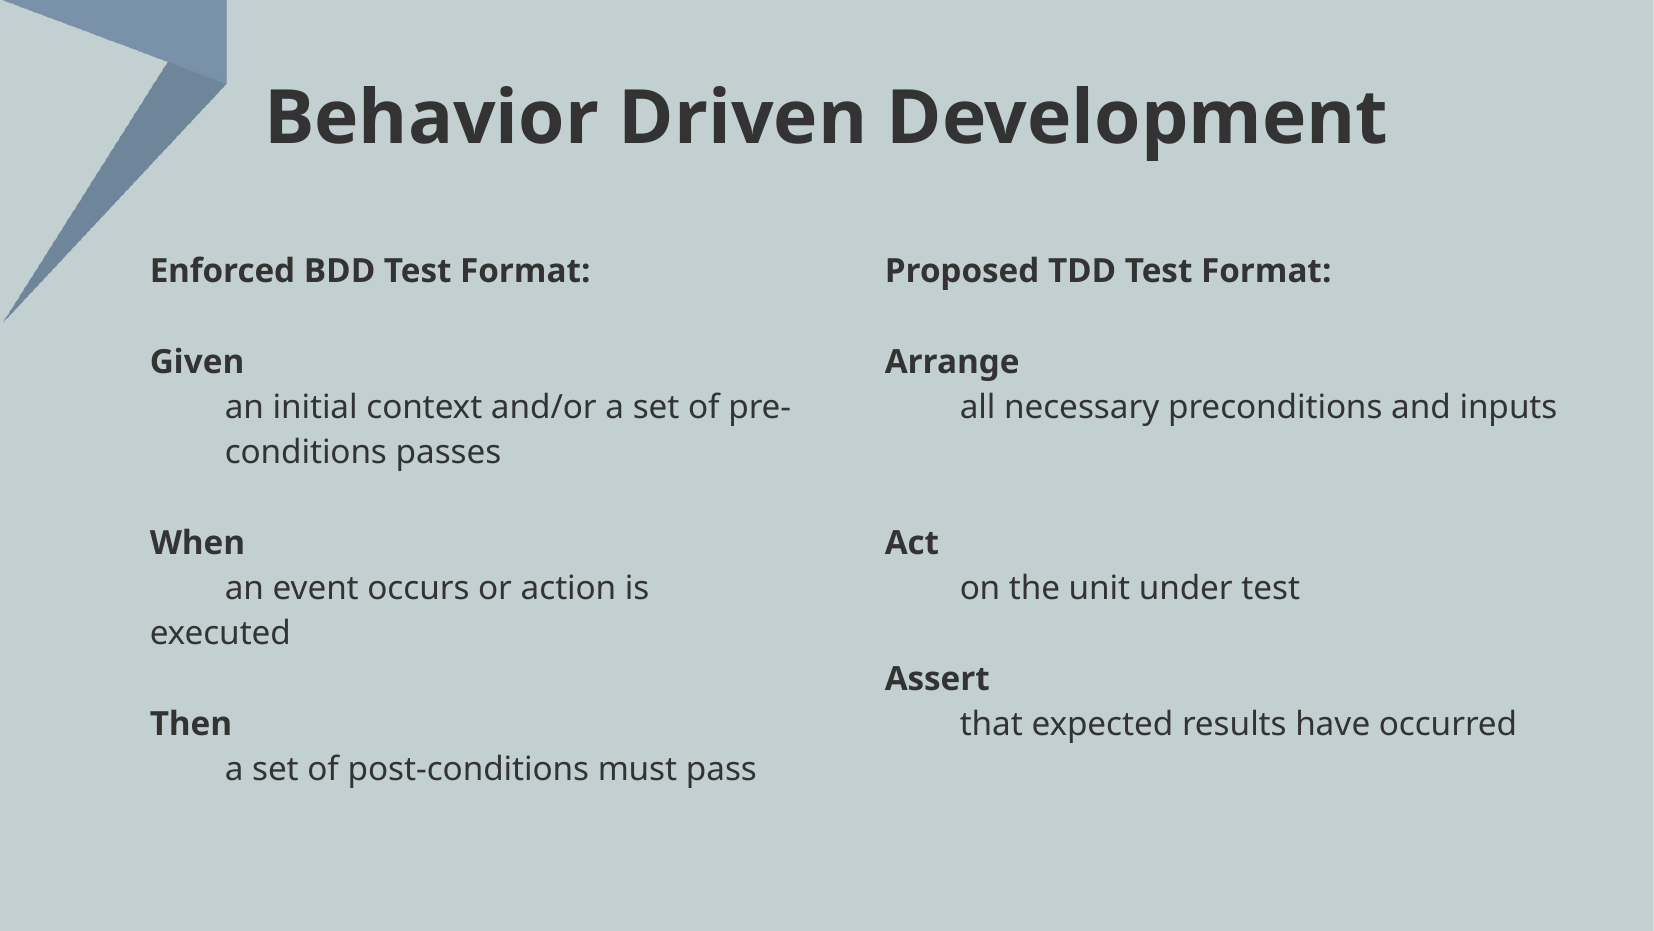

# Behavior Driven Development
Enforced BDD Test Format:
Given
	an initial context and/or a set of pre-	conditions passes
When
	an event occurs or action is executed
Then
	a set of post-conditions must pass
Proposed TDD Test Format:
Arrange
	all necessary preconditions and inputs
Act
	on the unit under test
Assert
	that expected results have occurred